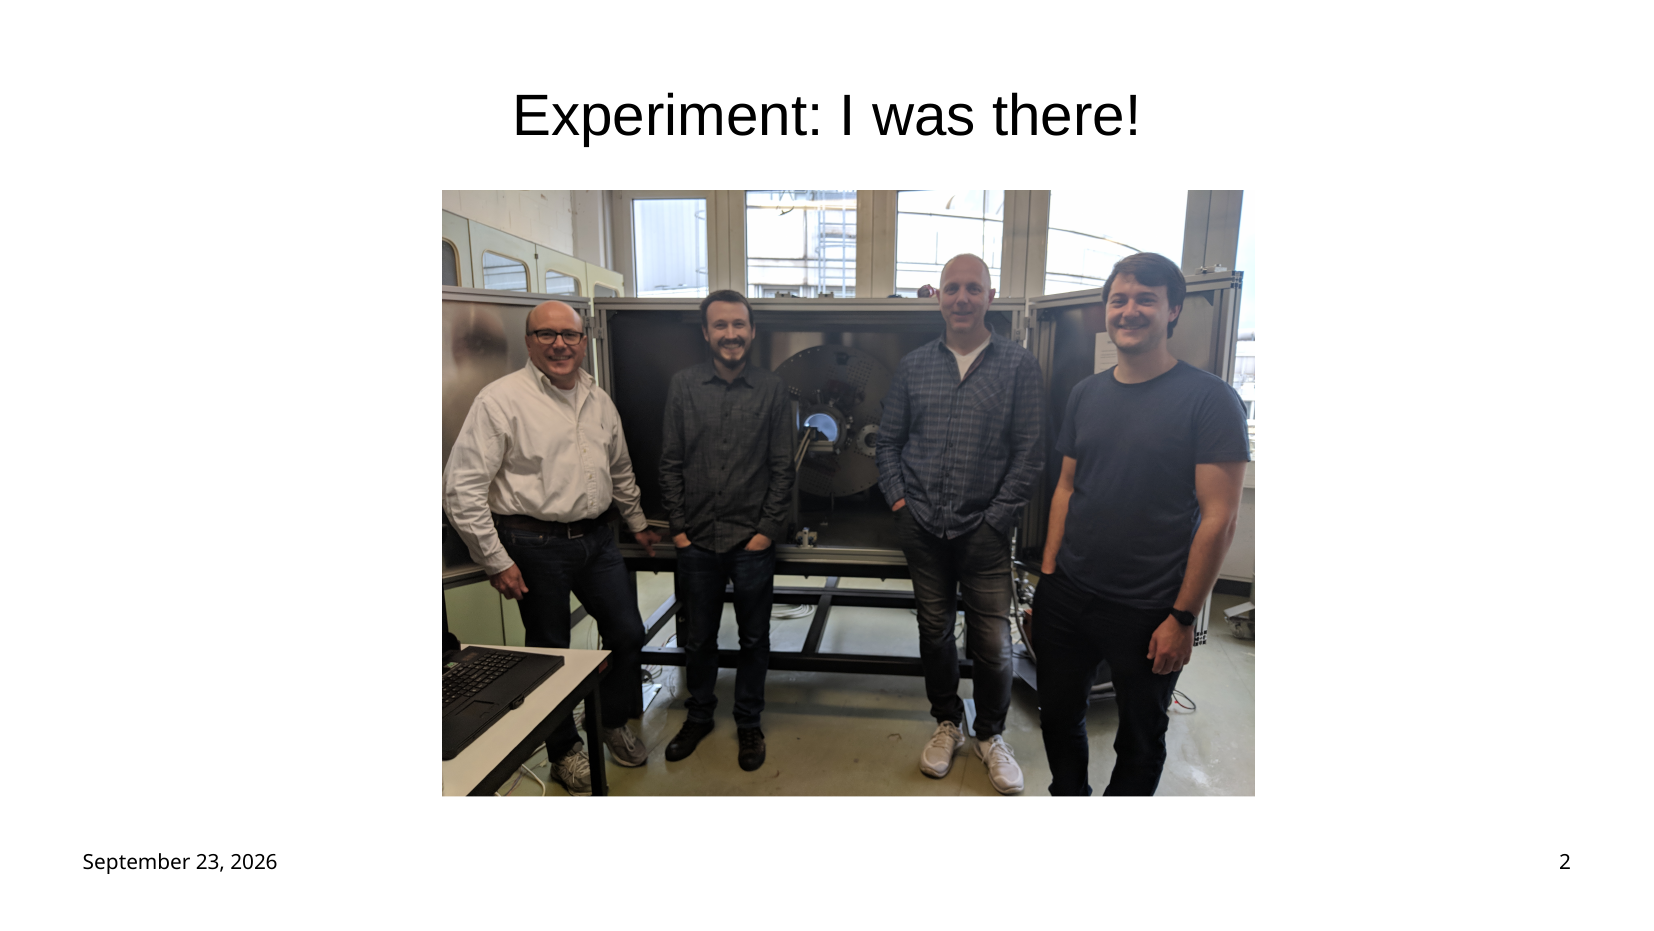

# Experiment: I was there!
22 May 2018
2